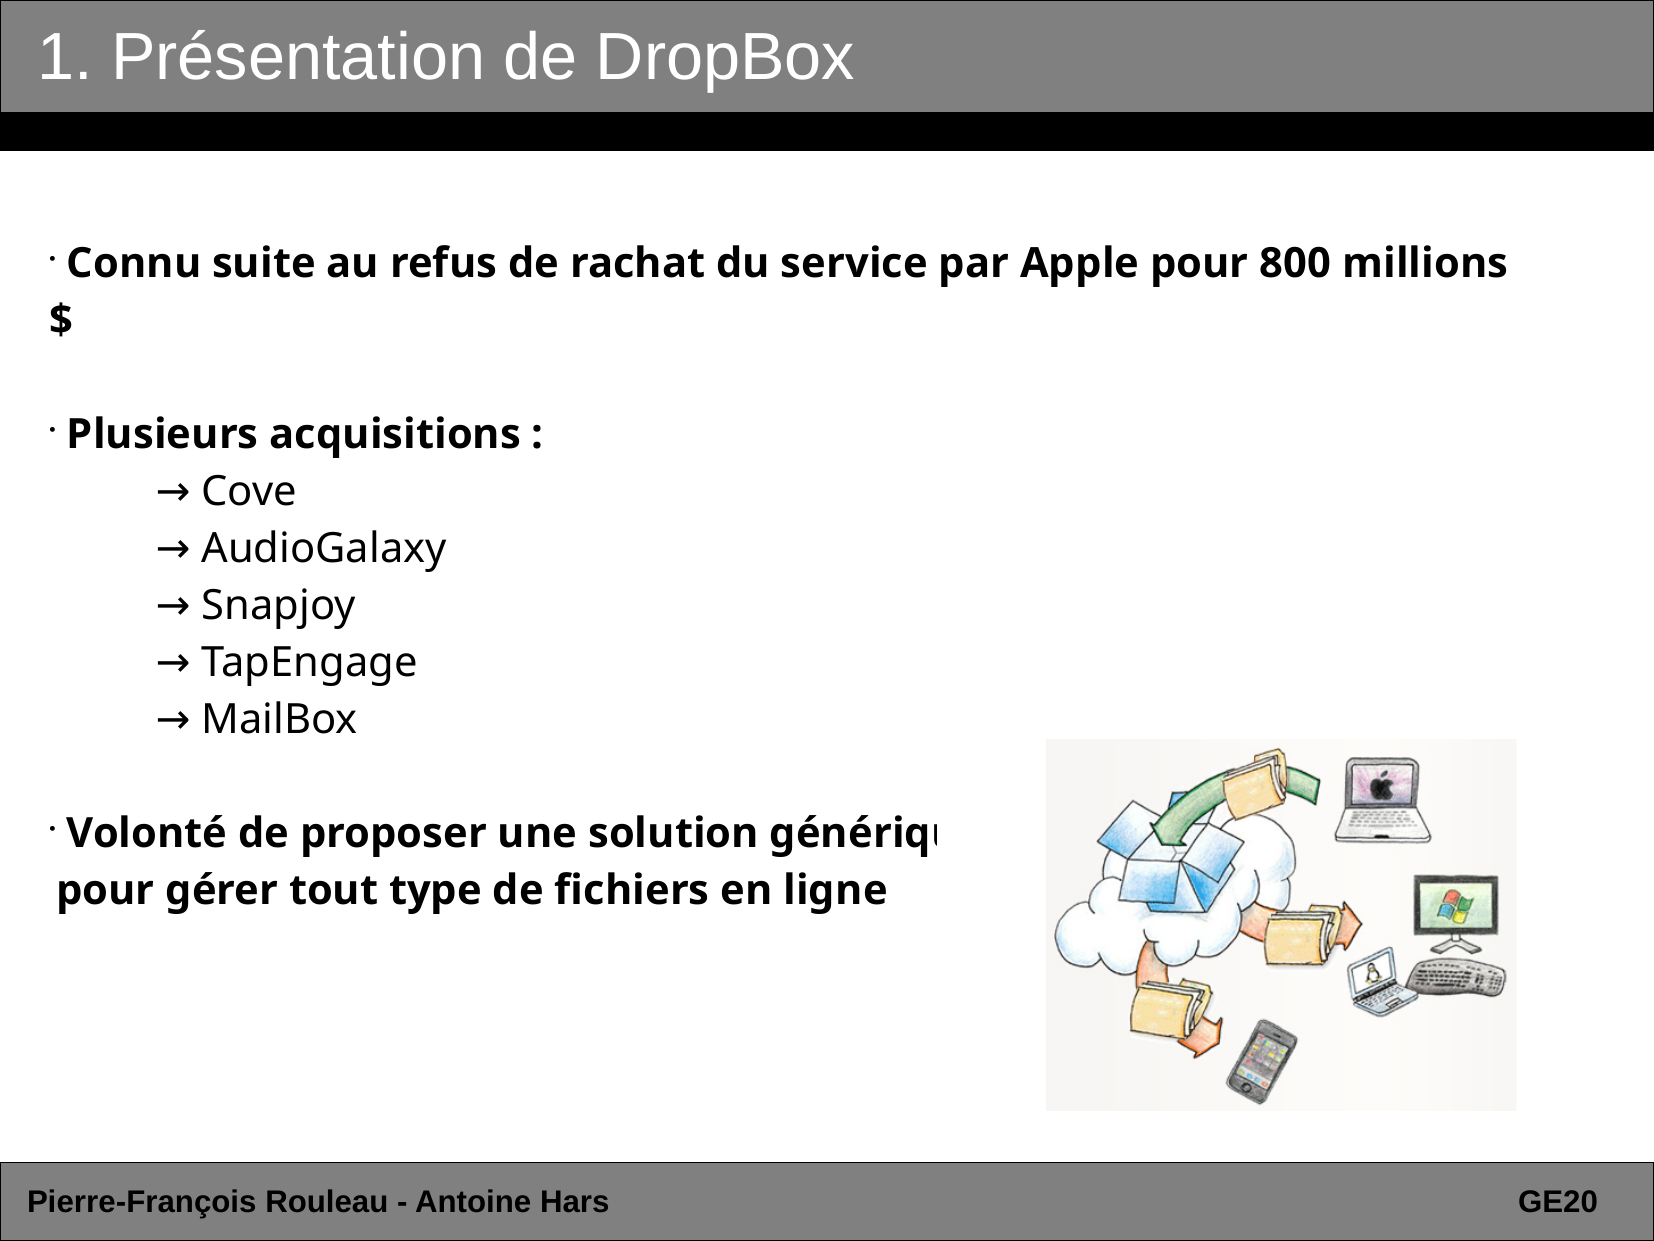

1. Présentation de DropBox
# Connu suite au refus de rachat du service par Apple pour 800 millions $
 Plusieurs acquisitions :
→ Cove
→ AudioGalaxy
→ Snapjoy
→ TapEngage
→ MailBox
 Volonté de proposer une solution générique
pour gérer tout type de fichiers en ligne
Pierre-François Rouleau - Antoine Hars
GE20